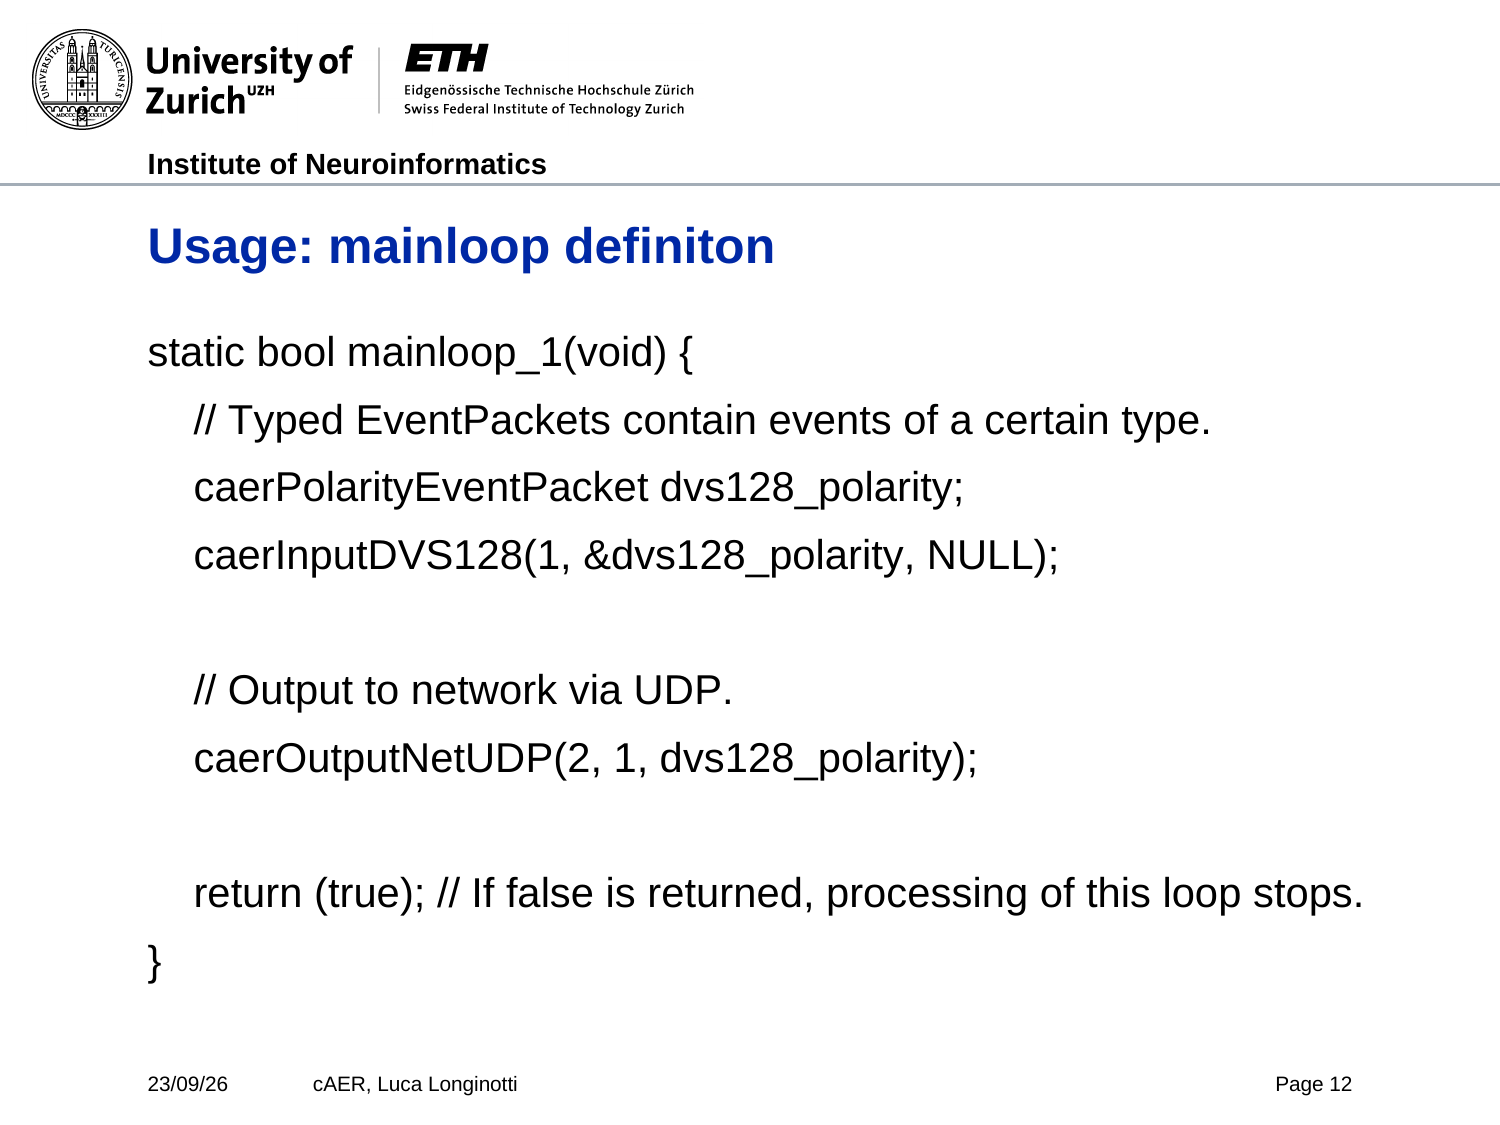

# Usage: mainloop definiton
static bool mainloop_1(void) {
 // Typed EventPackets contain events of a certain type.
 caerPolarityEventPacket dvs128_polarity;
 caerInputDVS128(1, &dvs128_polarity, NULL);
 // Output to network via UDP.
 caerOutputNetUDP(2, 1, dvs128_polarity);
 return (true); // If false is returned, processing of this loop stops.
}
cAER, Luca Longinotti
12